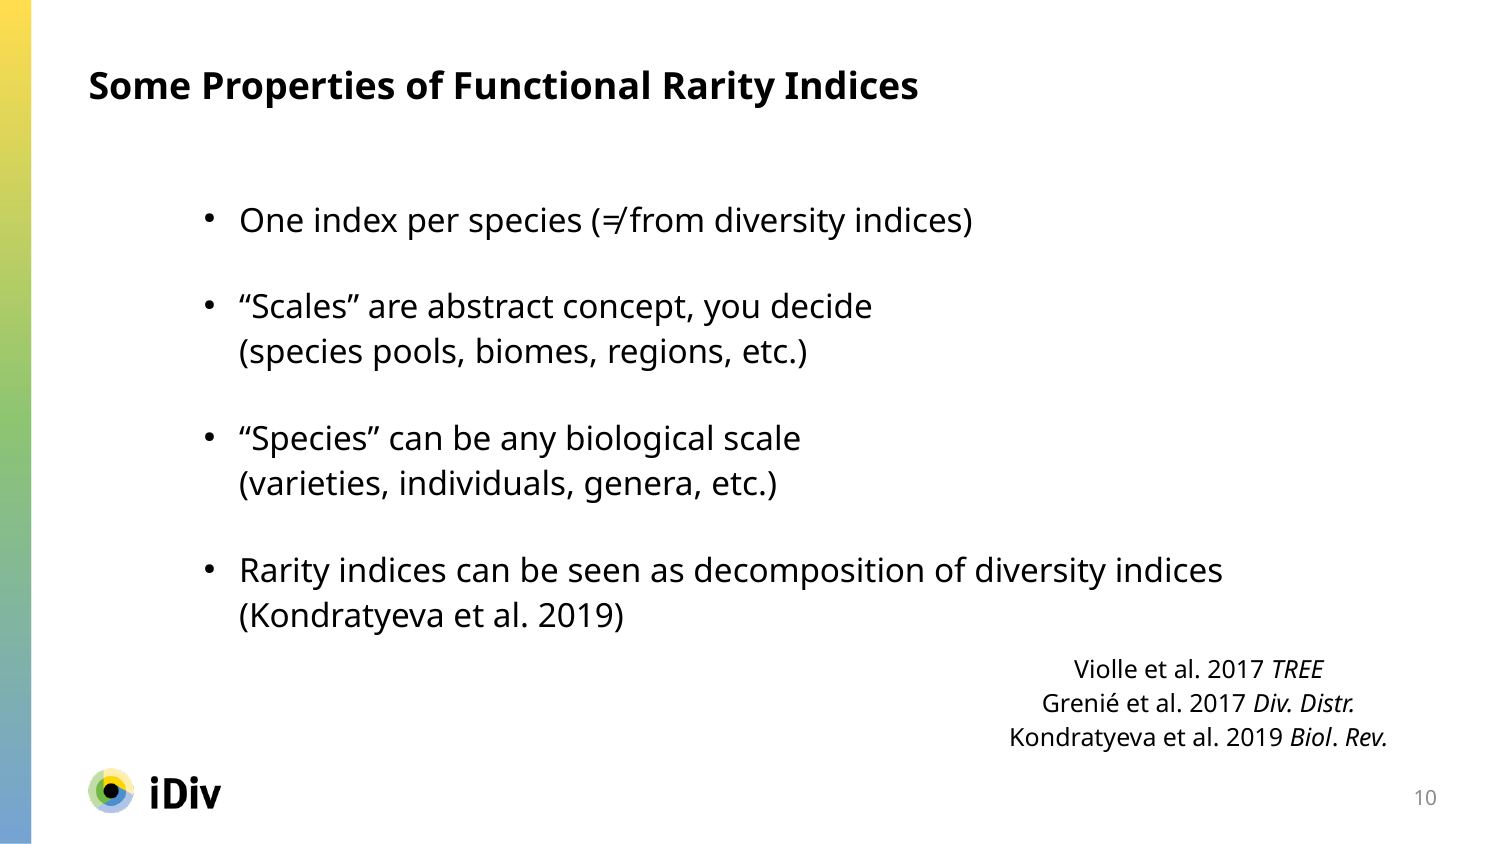

# Some Properties of Functional Rarity Indices
One index per species (≠ from diversity indices)
“Scales” are abstract concept, you decide
(species pools, biomes, regions, etc.)
“Species” can be any biological scale
(varieties, individuals, genera, etc.)
Rarity indices can be seen as decomposition of diversity indices (Kondratyeva et al. 2019)
Violle et al. 2017 TREE
Grenié et al. 2017 Div. Distr.
Kondratyeva et al. 2019 Biol. Rev.